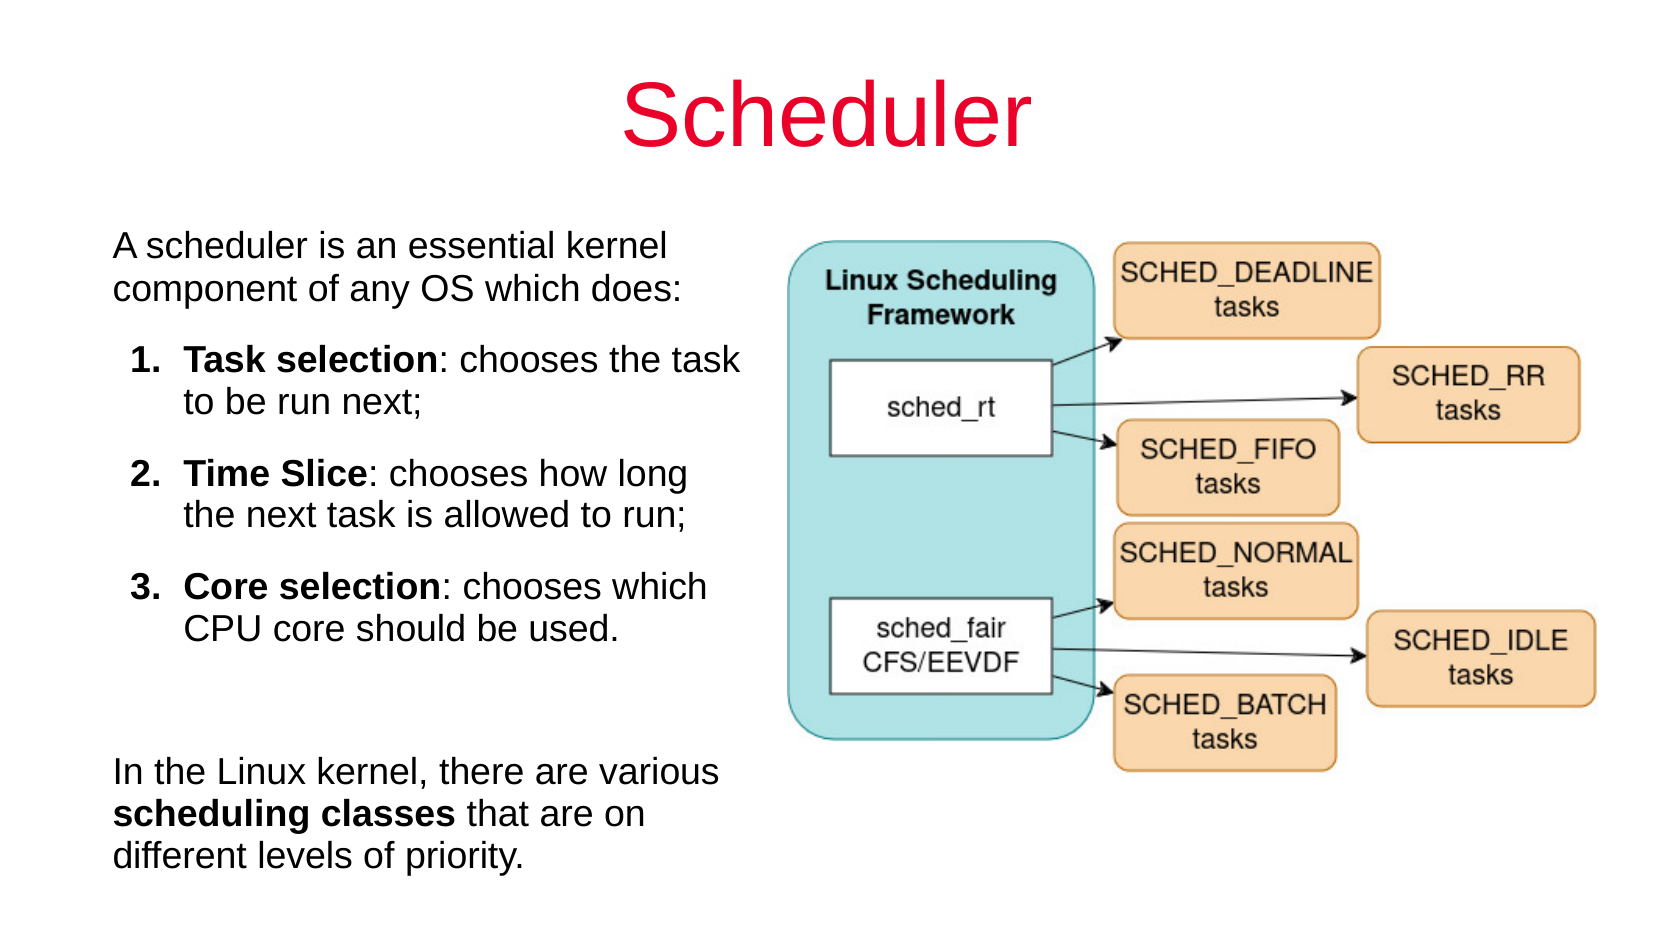

# Scheduler
A scheduler is an essential kernel component of any OS which does:
Task selection: chooses the task to be run next;
Time Slice: chooses how long the next task is allowed to run;
Core selection: chooses which CPU core should be used.
In the Linux kernel, there are various scheduling classes that are on different levels of priority.